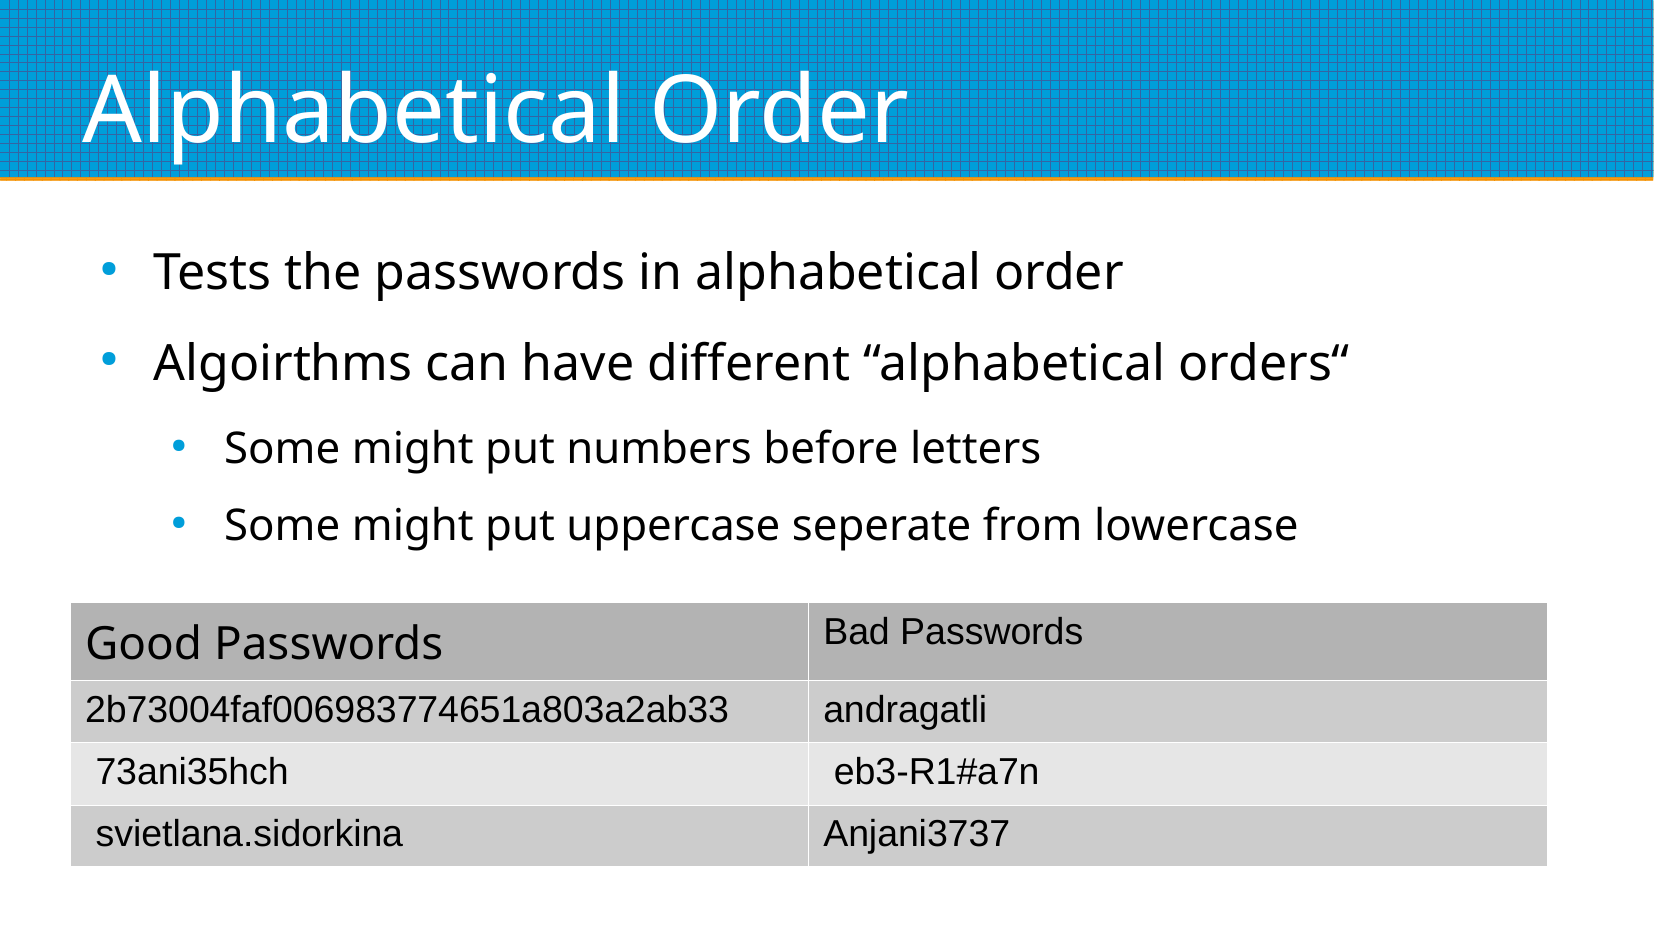

# Alphabetical Order
Tests the passwords in alphabetical order
Algoirthms can have different “alphabetical orders“
Some might put numbers before letters
Some might put uppercase seperate from lowercase
| Good Passwords | Bad Passwords |
| --- | --- |
| 2b73004faf006983774651a803a2ab33 | andragatli |
| 73ani35hch | eb3-R1#a7n |
| svietlana.sidorkina | Anjani3737 |